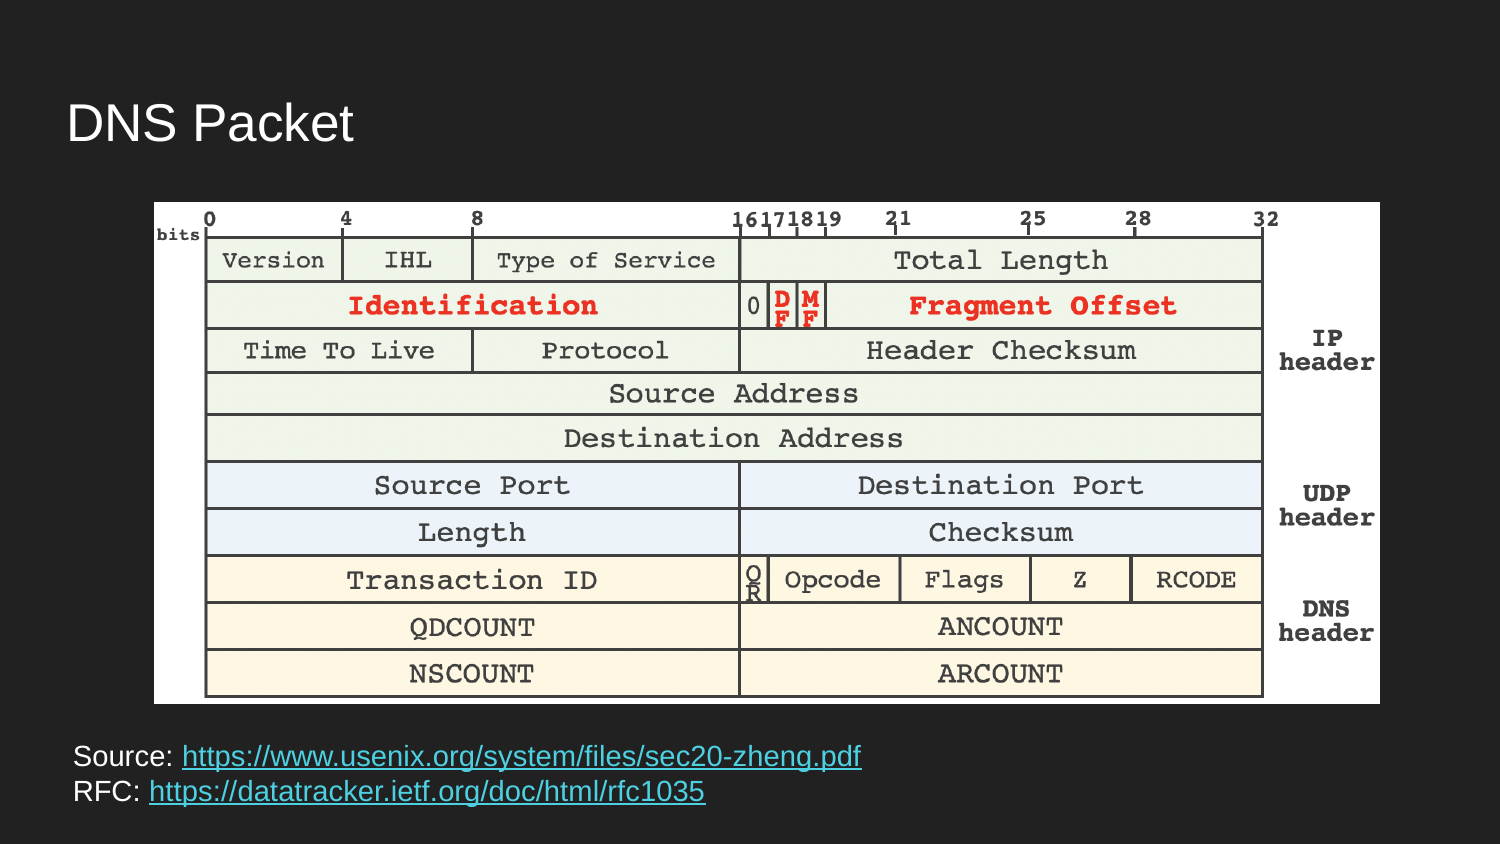

# DNS Packet
Source: https://www.usenix.org/system/files/sec20-zheng.pdf
RFC: https://datatracker.ietf.org/doc/html/rfc1035